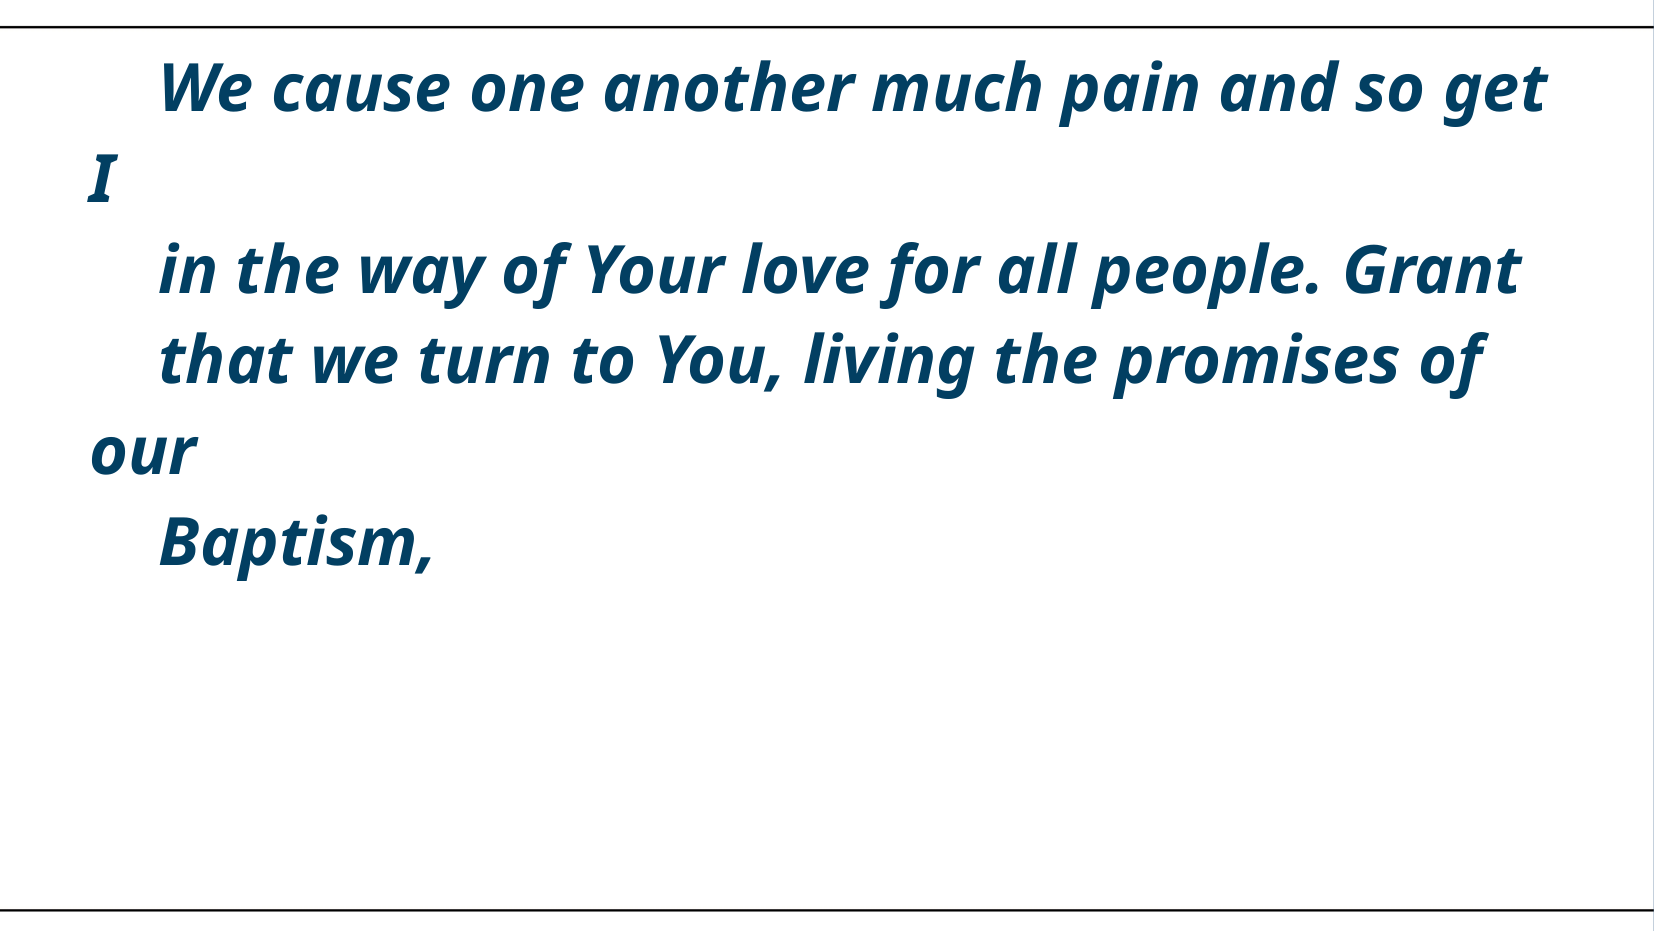

We cause one another much pain and so get I
 in the way of Your love for all people. Grant
 that we turn to You, living the promises of our
 Baptism,